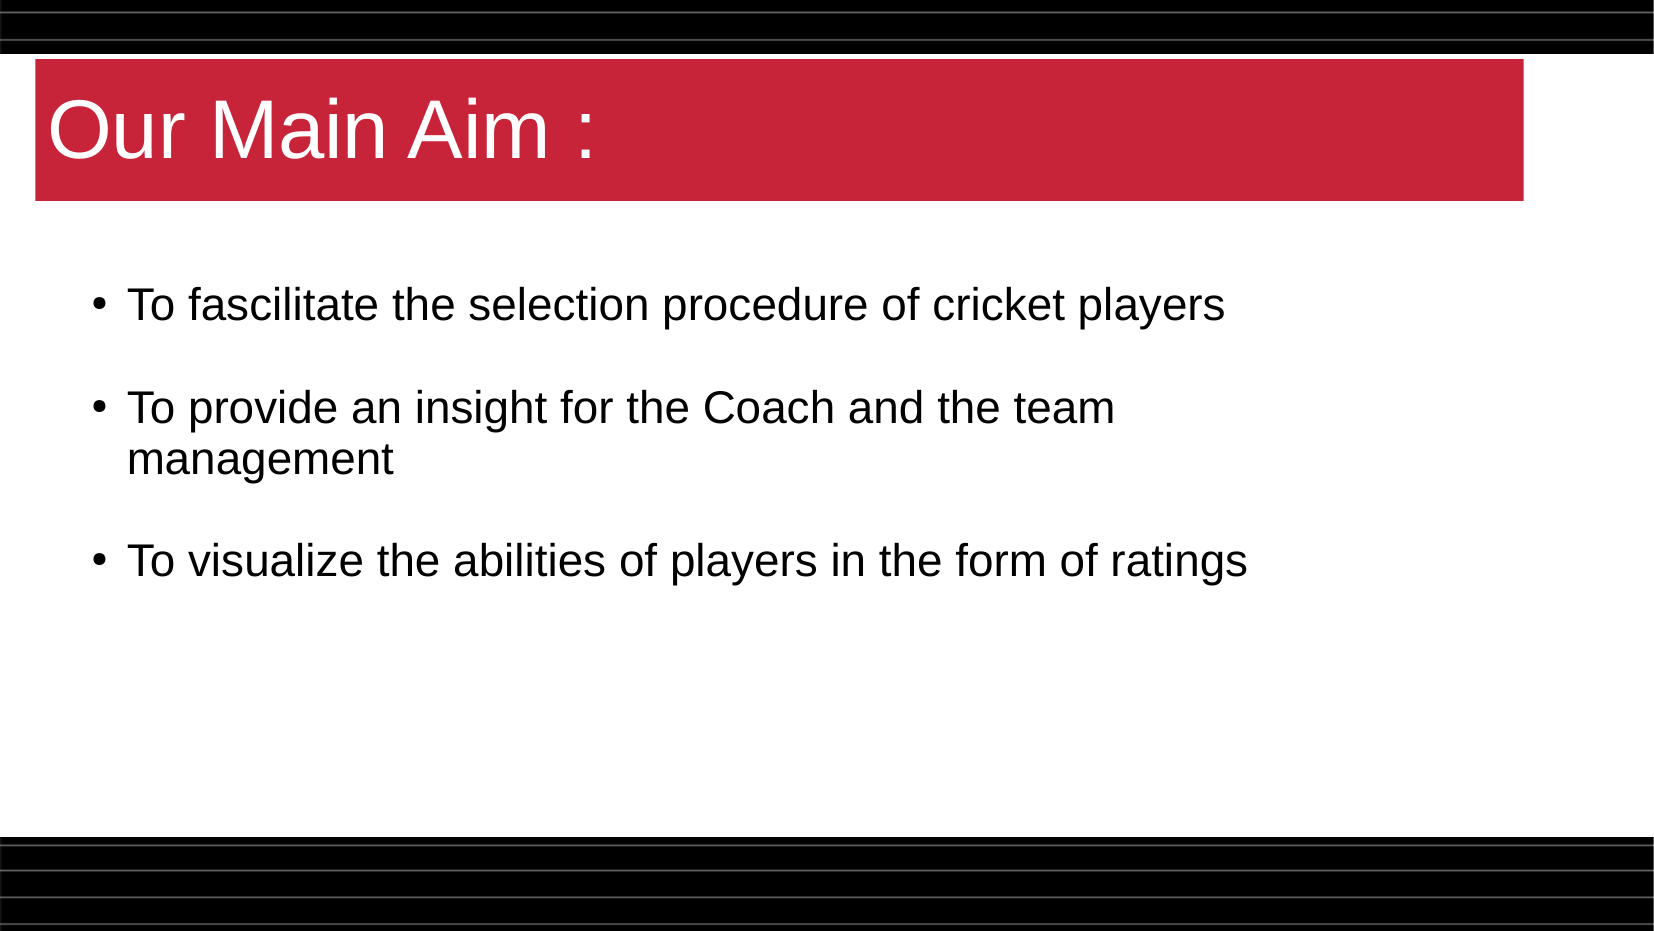

# Our Main Aim :
To fascilitate the selection procedure of cricket players
To provide an insight for the Coach and the team management
To visualize the abilities of players in the form of ratings